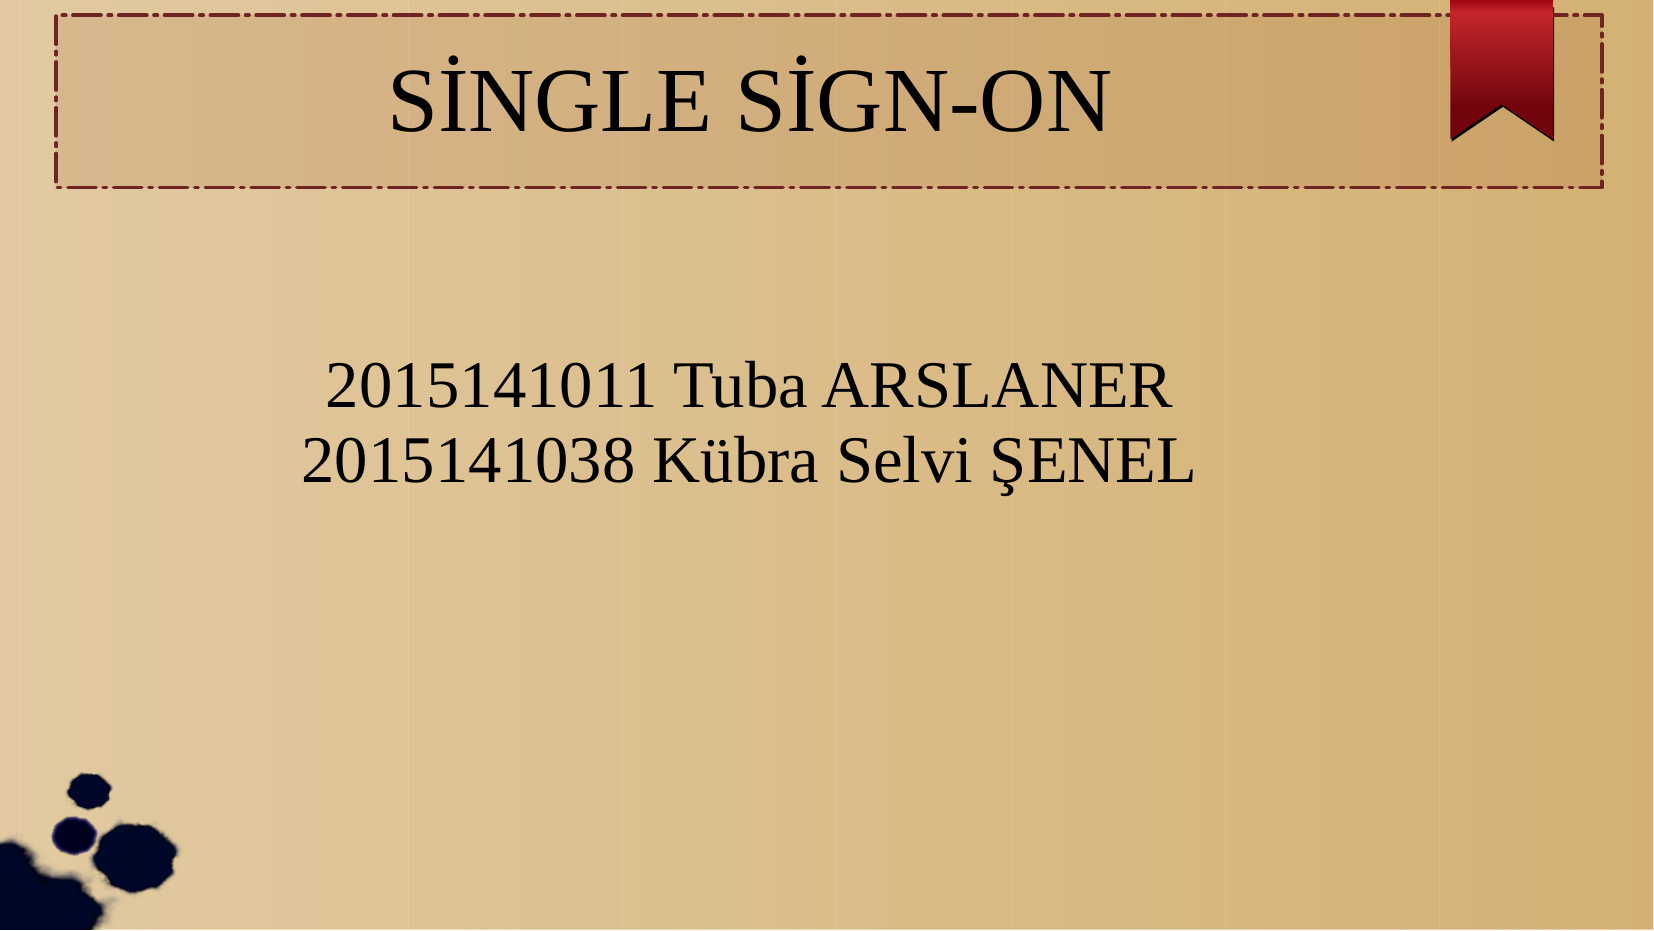

# SİNGLE SİGN-ON
2015141011 Tuba ARSLANER
2015141038 Kübra Selvi ŞENEL